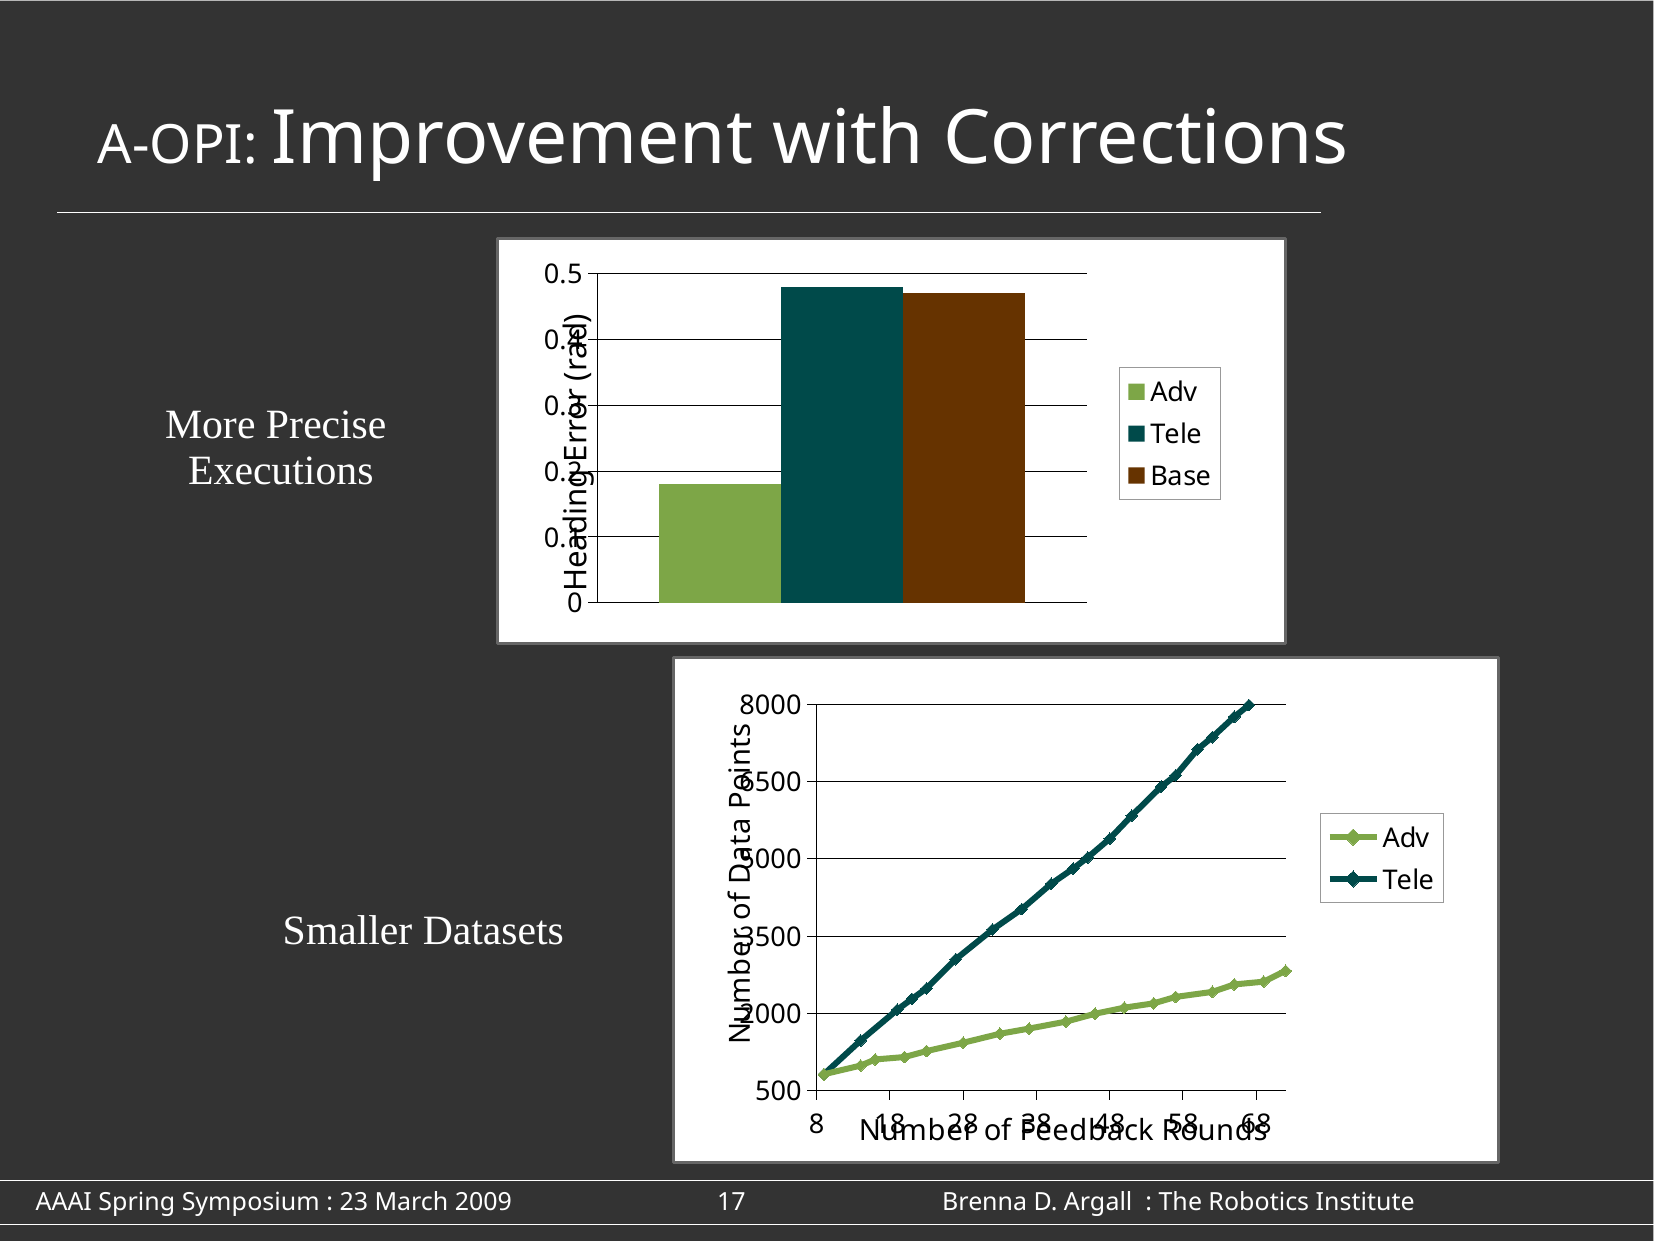

A-OPI: Improvement with Corrections
 AAAI Spring Symposium : 23 March 2009 Brenna D. Argall : The Robotics Institute
### Chart
| Category | Adv | Tele | Base |
|---|---|---|---|
| Row 23 | 0.18 | 0.48 | 0.47 |More Precise
Executions
### Chart
| Category | Adv | Tele |
|---|---|---|Smaller Datasets